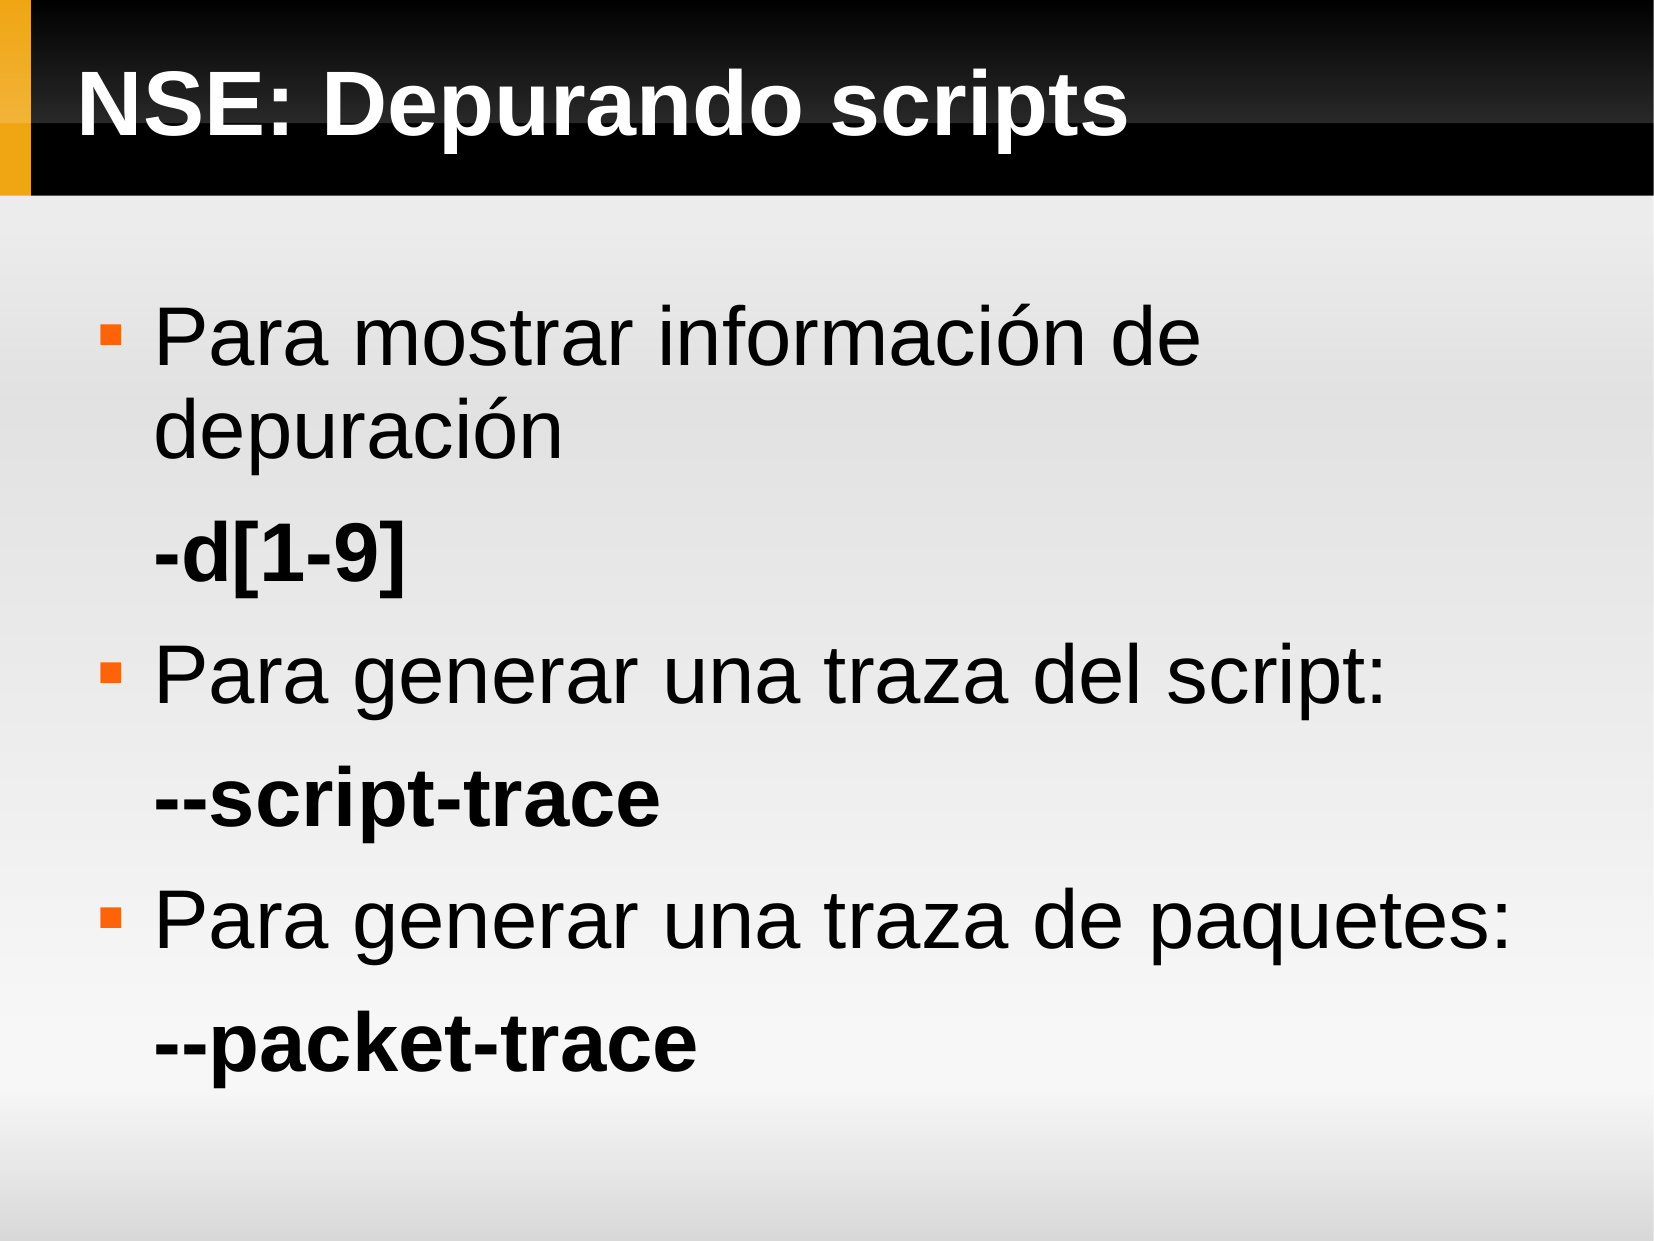

# NSE: Depurando scripts
Para mostrar información de depuración
-d[1-9]
Para generar una traza del script:
--script-trace
Para generar una traza de paquetes:
--packet-trace